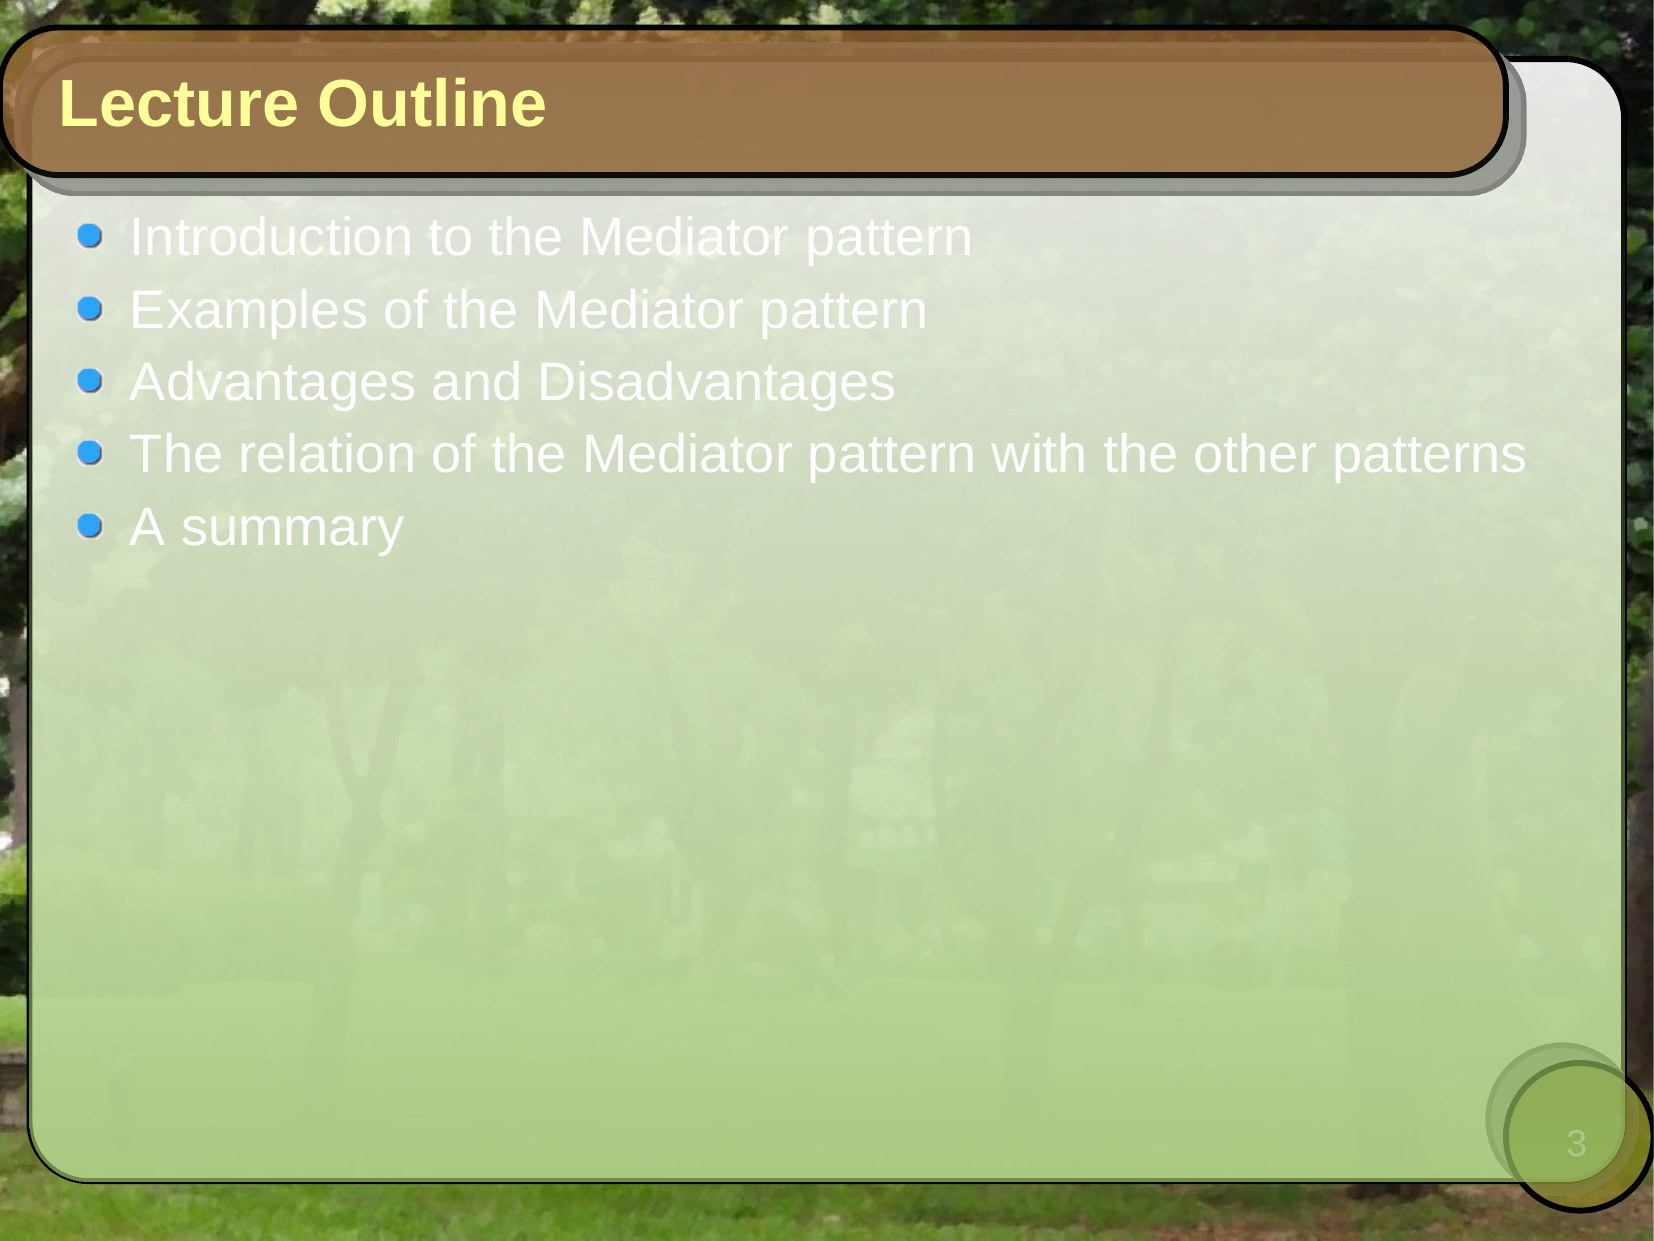

# Lecture Outline
Introduction to the Mediator pattern
Examples of the Mediator pattern
Advantages and Disadvantages
The relation of the Mediator pattern with the other patterns
A summary
3